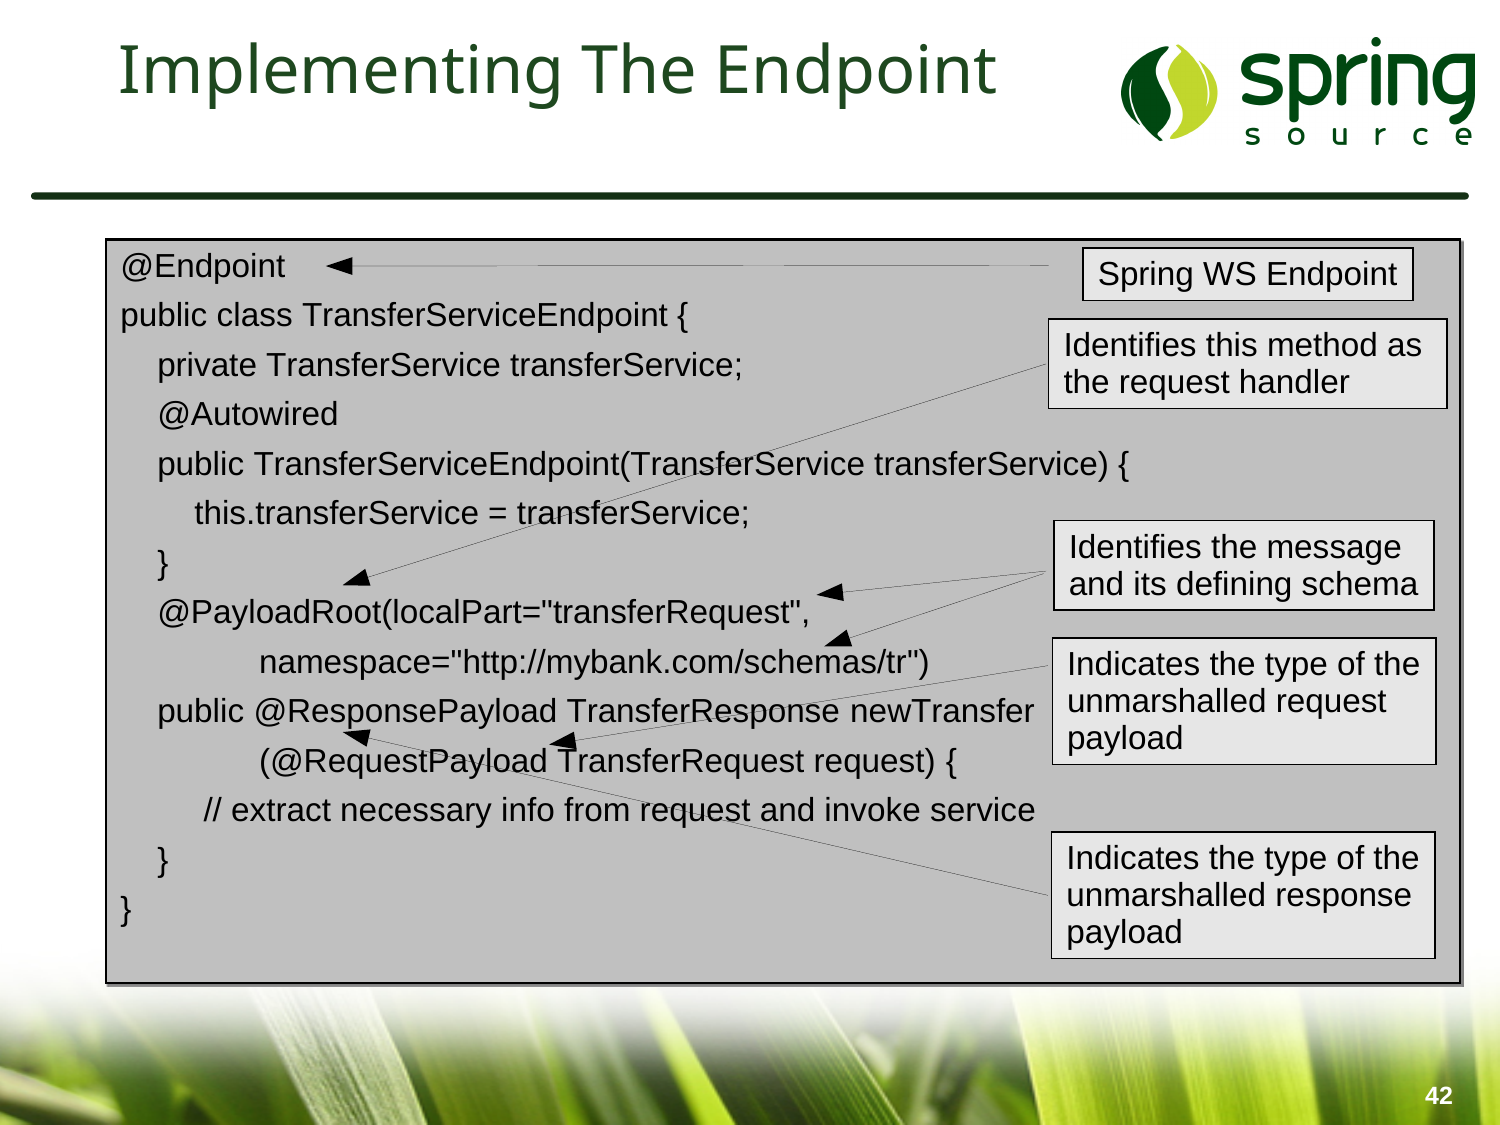

Implementing The Endpoint
# @Endpoint
public class TransferServiceEndpoint {
 private TransferService transferService;
 @Autowired
 public TransferServiceEndpoint(TransferService transferService) {
 this.transferService = transferService;
 }
 @PayloadRoot(localPart="transferRequest",
 namespace="http://mybank.com/schemas/tr")
 public @ResponsePayload TransferResponse newTransfer
 (@RequestPayload TransferRequest request) {
 // extract necessary info from request and invoke service
 }
}
Spring WS Endpoint
Identifies this method as
the request handler
Identifies the message
and its defining schema
Indicates the type of the
unmarshalled request
payload
Indicates the type of the
unmarshalled response
payload